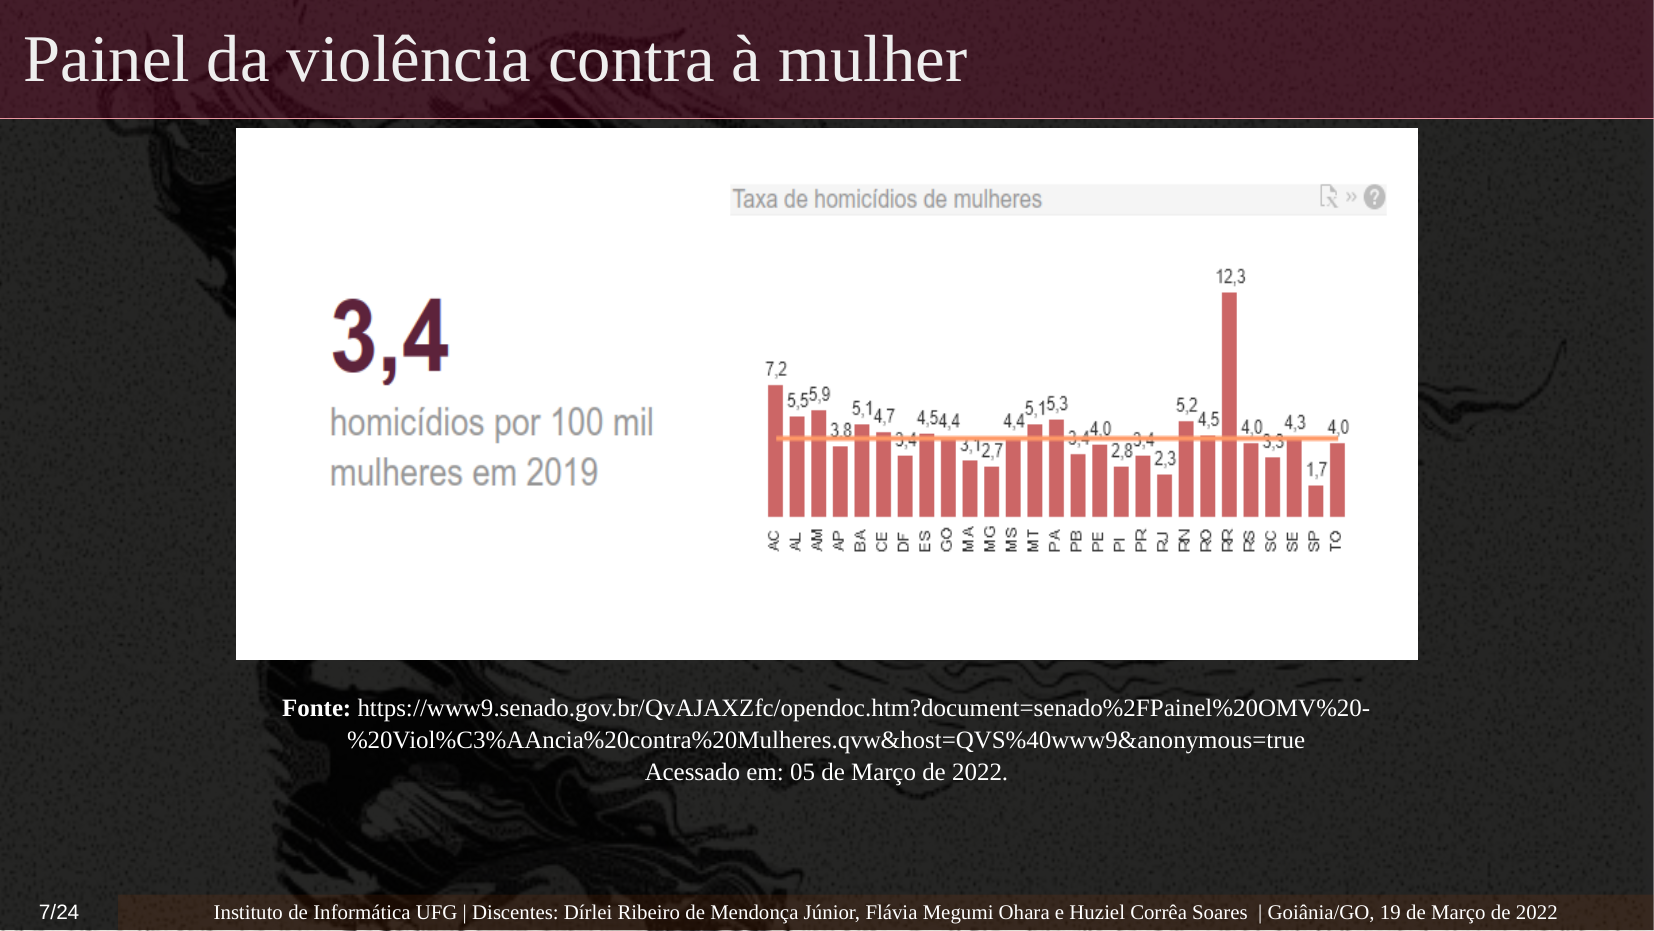

# Painel da violência contra à mulher
Fonte: https://www9.senado.gov.br/QvAJAXZfc/opendoc.htm?document=senado%2FPainel%20OMV%20-%20Viol%C3%AAncia%20contra%20Mulheres.qvw&host=QVS%40www9&anonymous=true
Acessado em: 05 de Março de 2022.
7